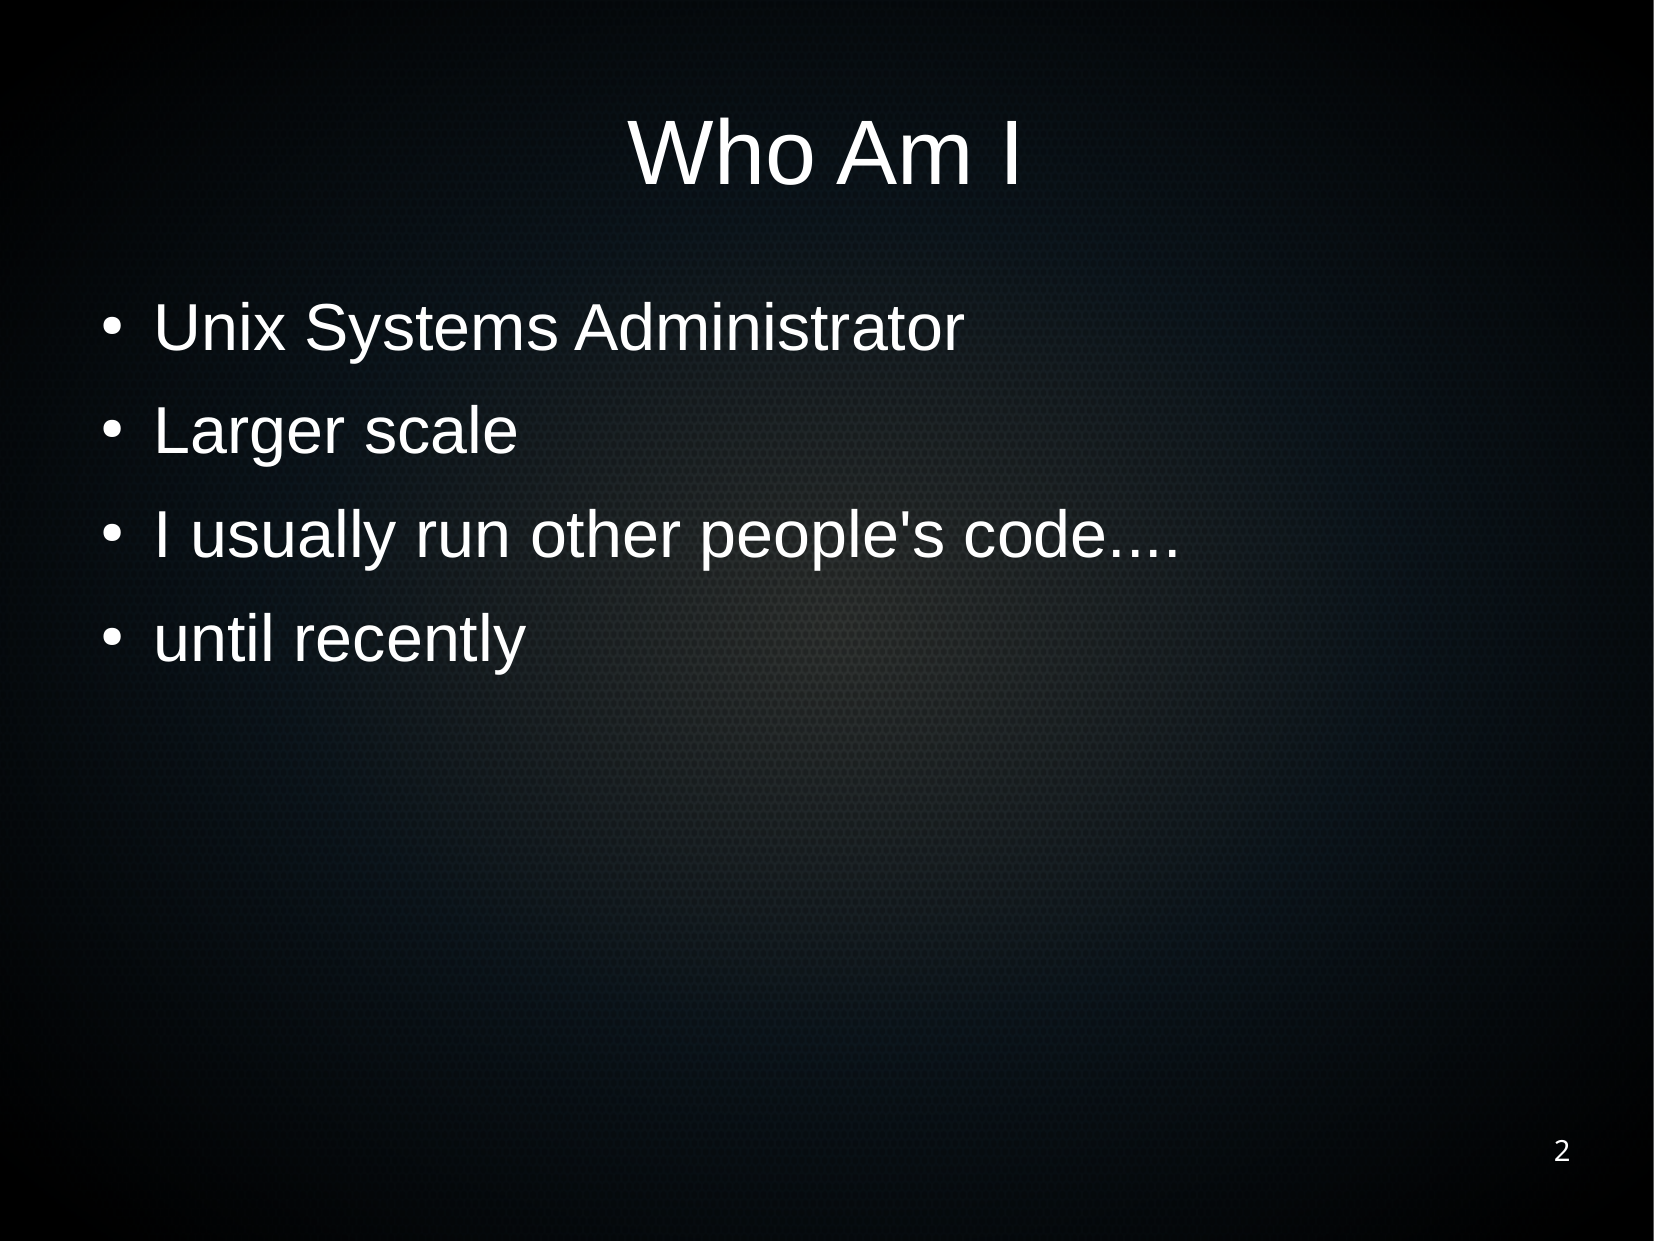

# Who Am I
Unix Systems Administrator
Larger scale
I usually run other people's code....
until recently
2